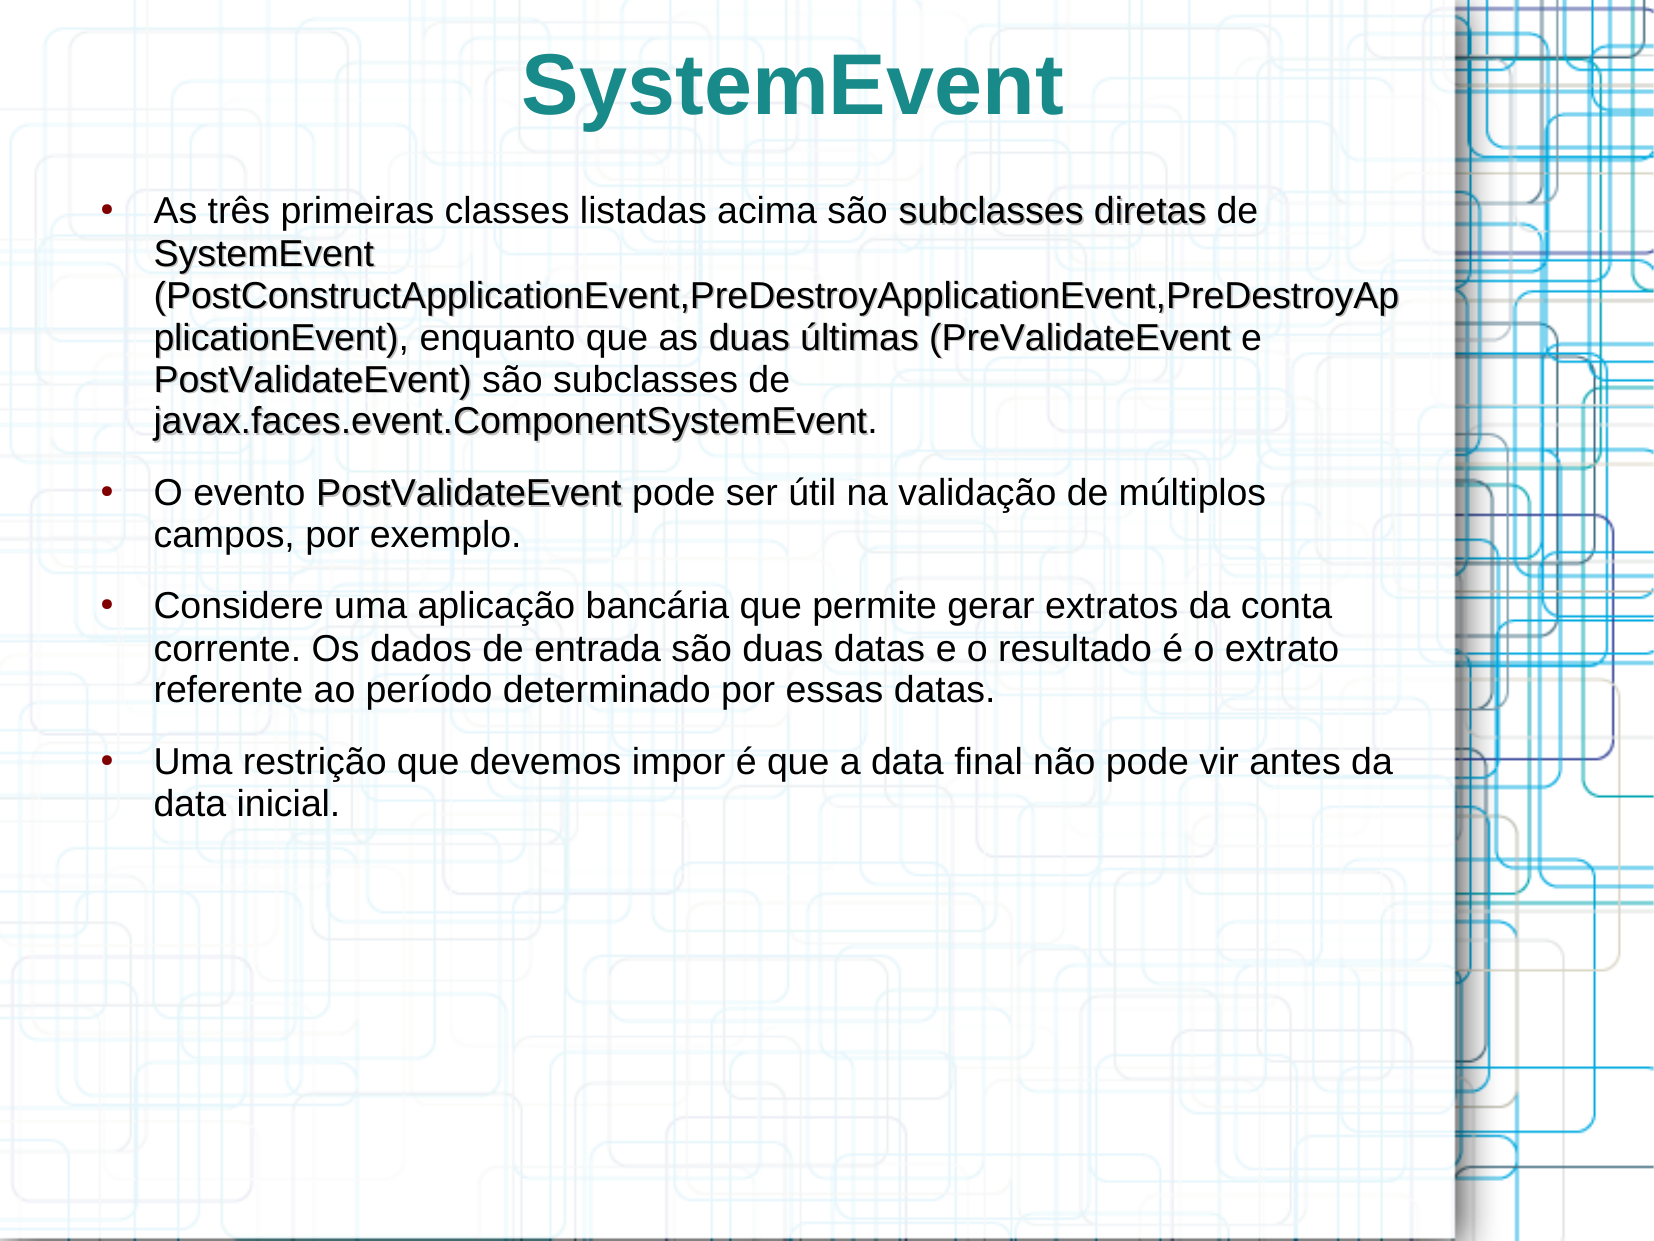

SystemEvent
# As três primeiras classes listadas acima são subclasses diretas de SystemEvent (PostConstructApplicationEvent,PreDestroyApplicationEvent,PreDestroyApplicationEvent), enquanto que as duas últimas (PreValidateEvent e PostValidateEvent) são subclasses de javax.faces.event.ComponentSystemEvent.
O evento PostValidateEvent pode ser útil na validação de múltiplos campos, por exemplo.
Considere uma aplicação bancária que permite gerar extratos da conta corrente. Os dados de entrada são duas datas e o resultado é o extrato referente ao período determinado por essas datas.
Uma restrição que devemos impor é que a data final não pode vir antes da data inicial.